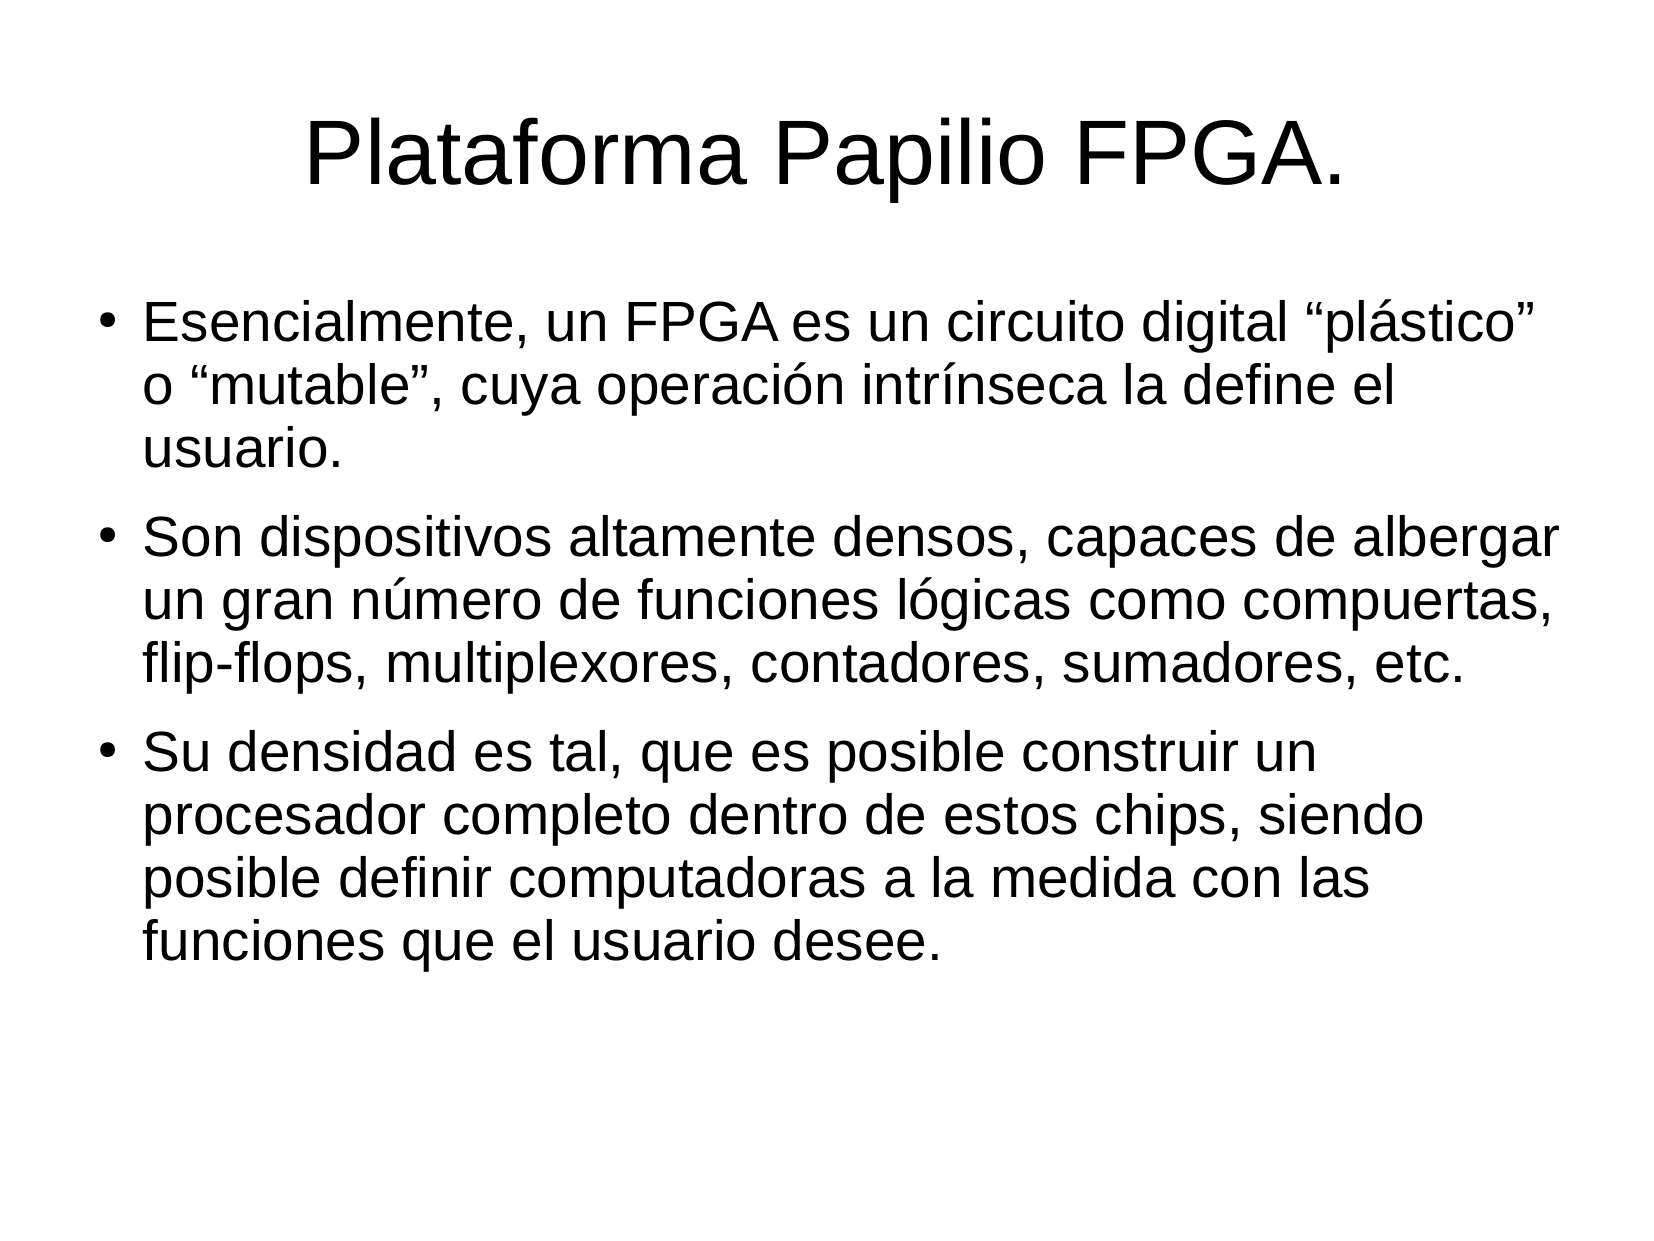

# Plataforma Papilio FPGA.
Esencialmente, un FPGA es un circuito digital “plástico” o “mutable”, cuya operación intrínseca la define el usuario.
Son dispositivos altamente densos, capaces de albergar un gran número de funciones lógicas como compuertas, flip-flops, multiplexores, contadores, sumadores, etc.
Su densidad es tal, que es posible construir un procesador completo dentro de estos chips, siendo posible definir computadoras a la medida con las funciones que el usuario desee.